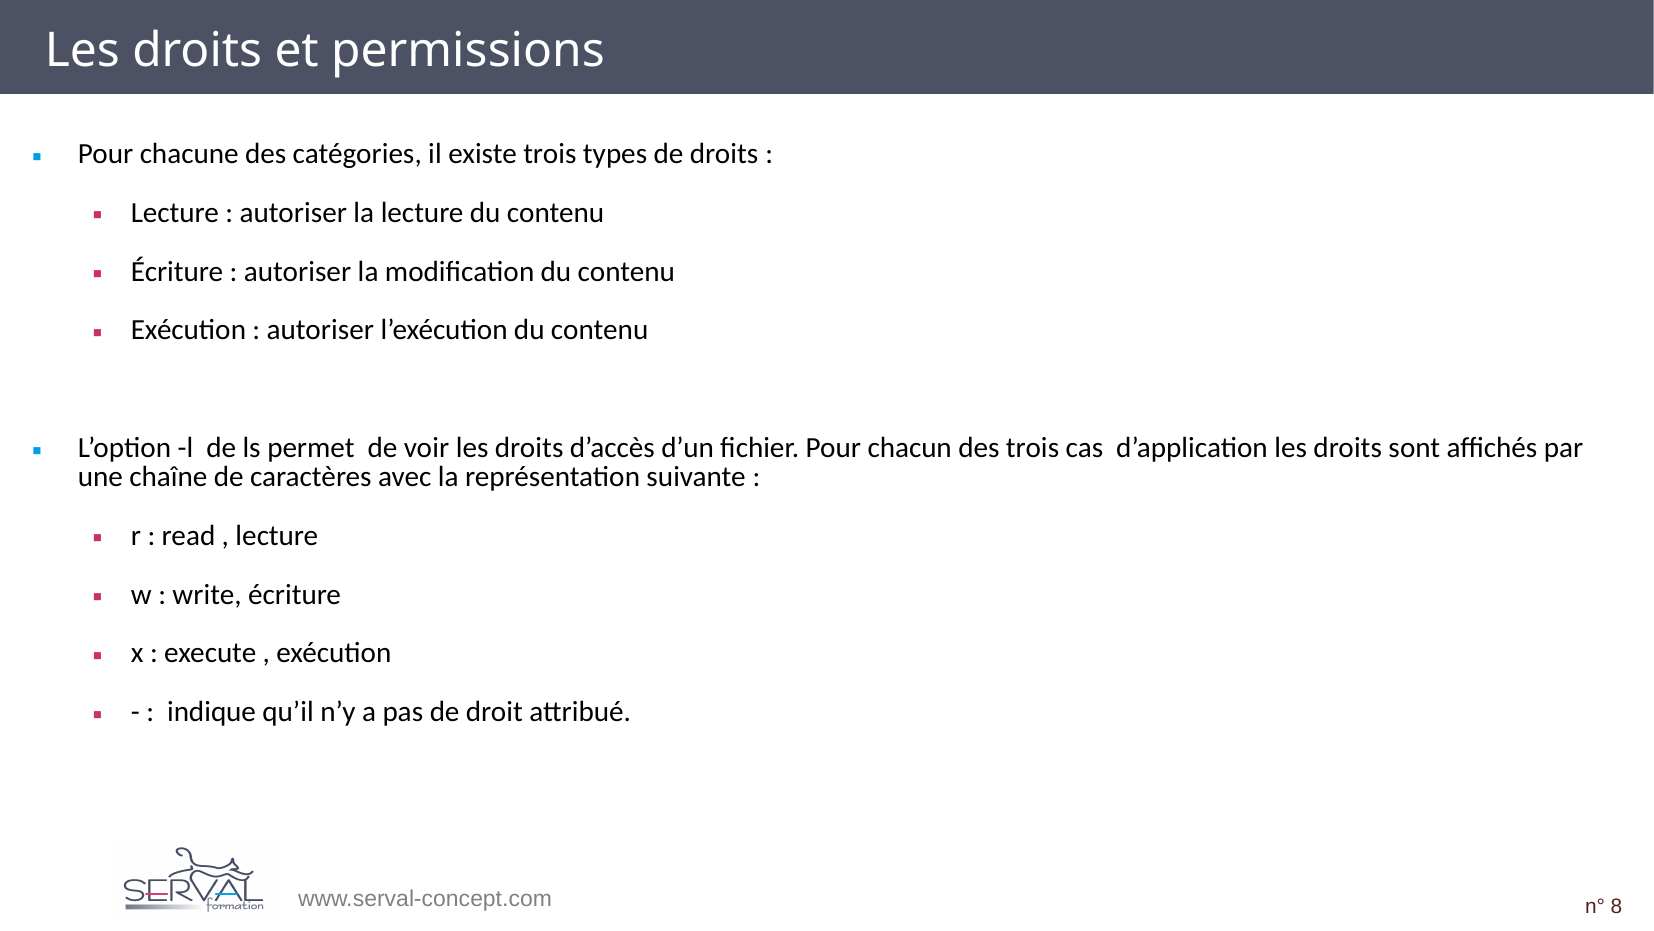

Les droits et permissions
# Pour chacune des catégories, il existe trois types de droits :
Lecture : autoriser la lecture du contenu
Écriture : autoriser la modification du contenu
Exécution : autoriser l’exécution du contenu
L’option -l de ls permet de voir les droits d’accès d’un fichier. Pour chacun des trois cas d’application les droits sont affichés par une chaîne de caractères avec la représentation suivante :
r : read , lecture
w : write, écriture
x : execute , exécution
- : indique qu’il n’y a pas de droit attribué.